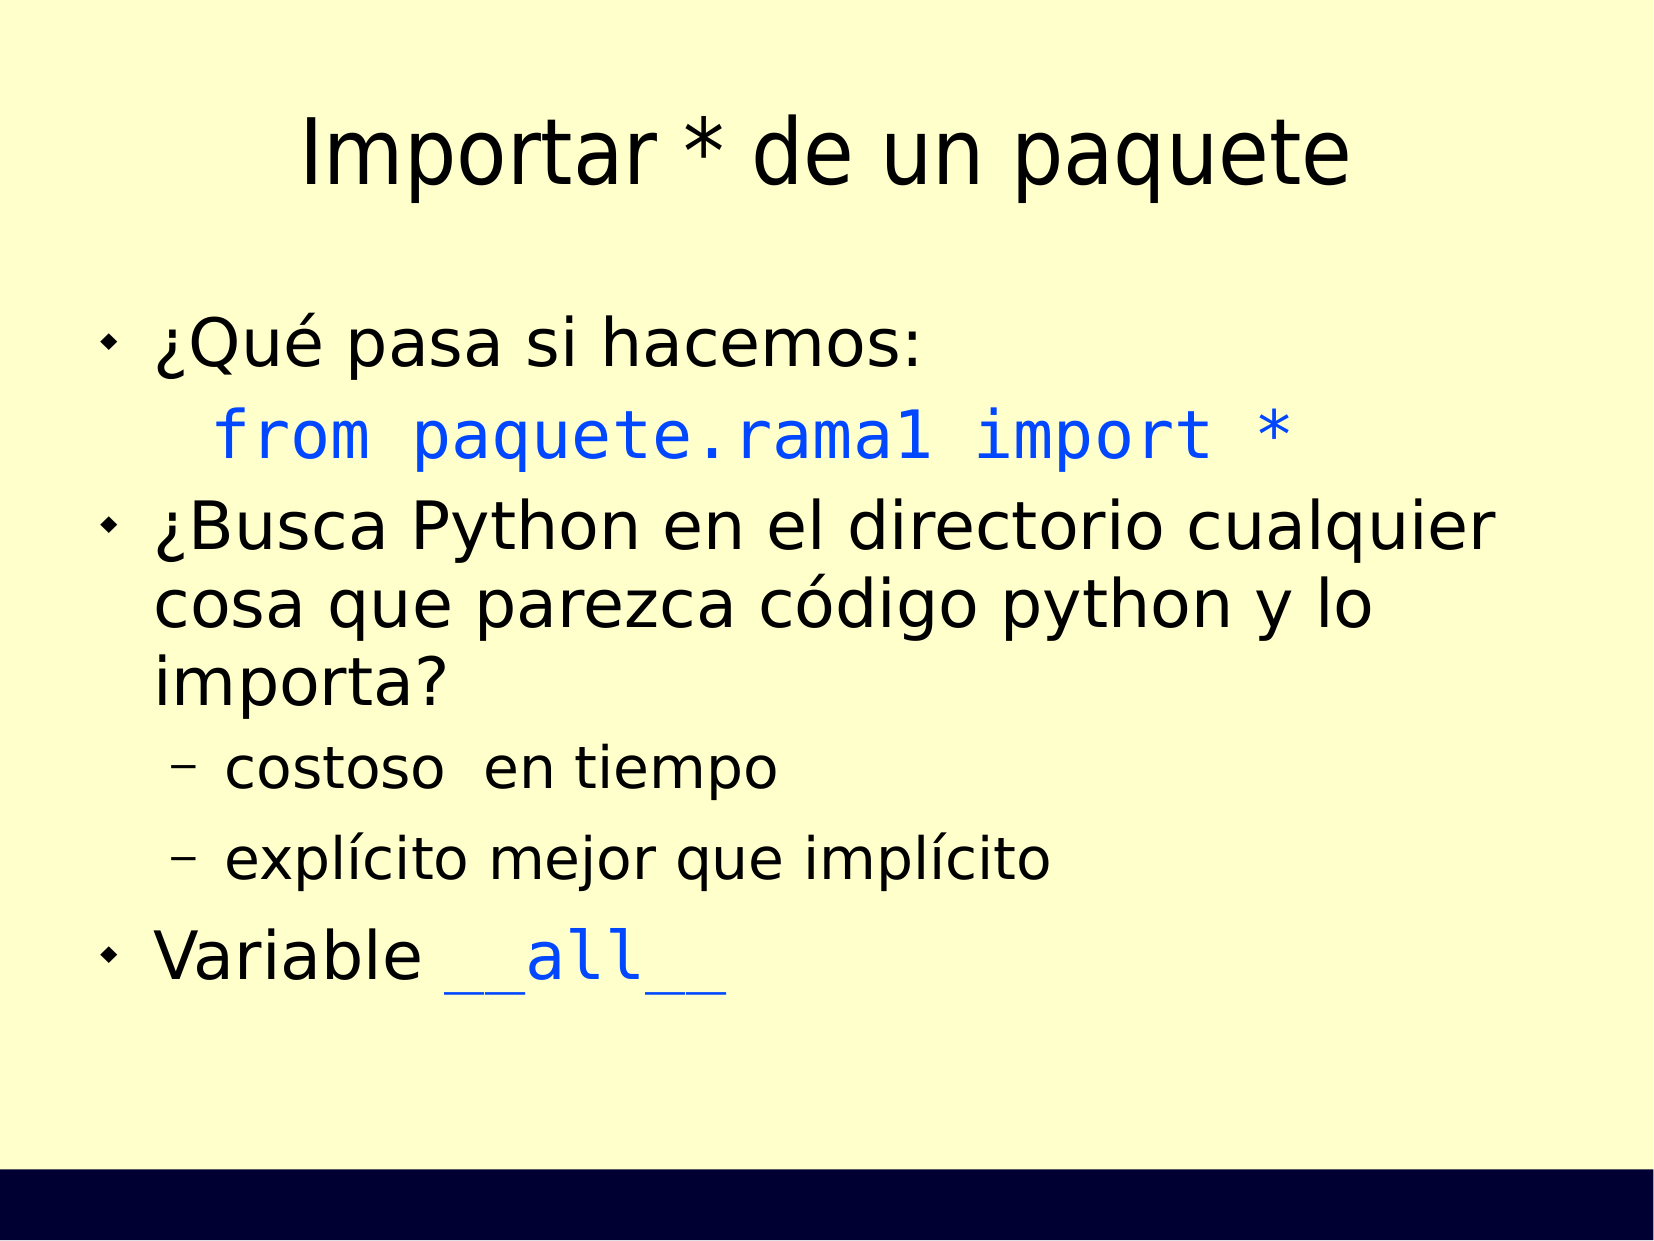

# Importar * de un paquete
¿Qué pasa si hacemos:
 from paquete.rama1 import *
¿Busca Python en el directorio cualquier cosa que parezca código python y lo importa?
costoso en tiempo
explícito mejor que implícito
Variable __all__